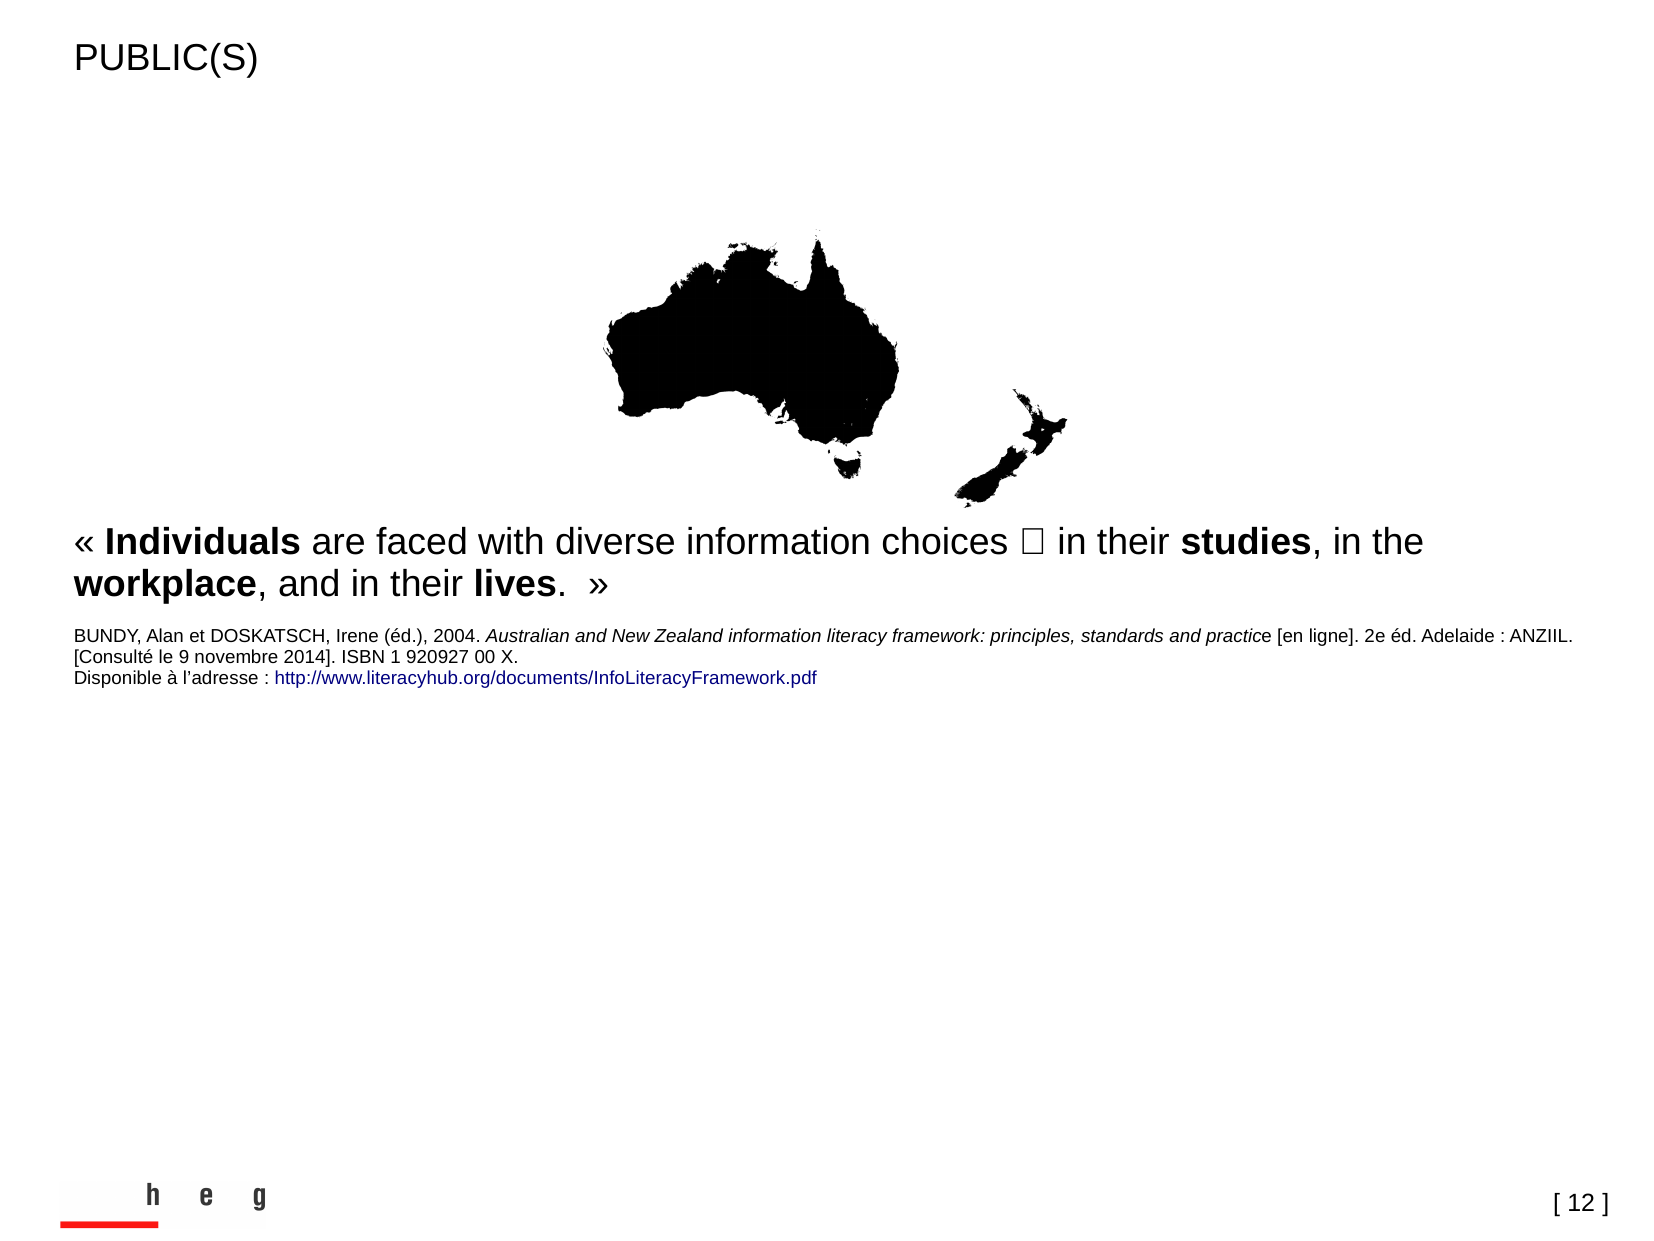

PUBLIC(S)
« Individuals are faced with diverse information choices  in their studies, in the workplace, and in their lives.  »
BUNDY, Alan et DOSKATSCH, Irene (éd.), 2004. Australian and New Zealand information literacy framework: principles, standards and practice [en ligne]. 2e éd. Adelaide : ANZIIL. [Consulté le 9 novembre 2014]. ISBN 1 920927 00 X.
Disponible à l’adresse : http://www.literacyhub.org/documents/InfoLiteracyFramework.pdf